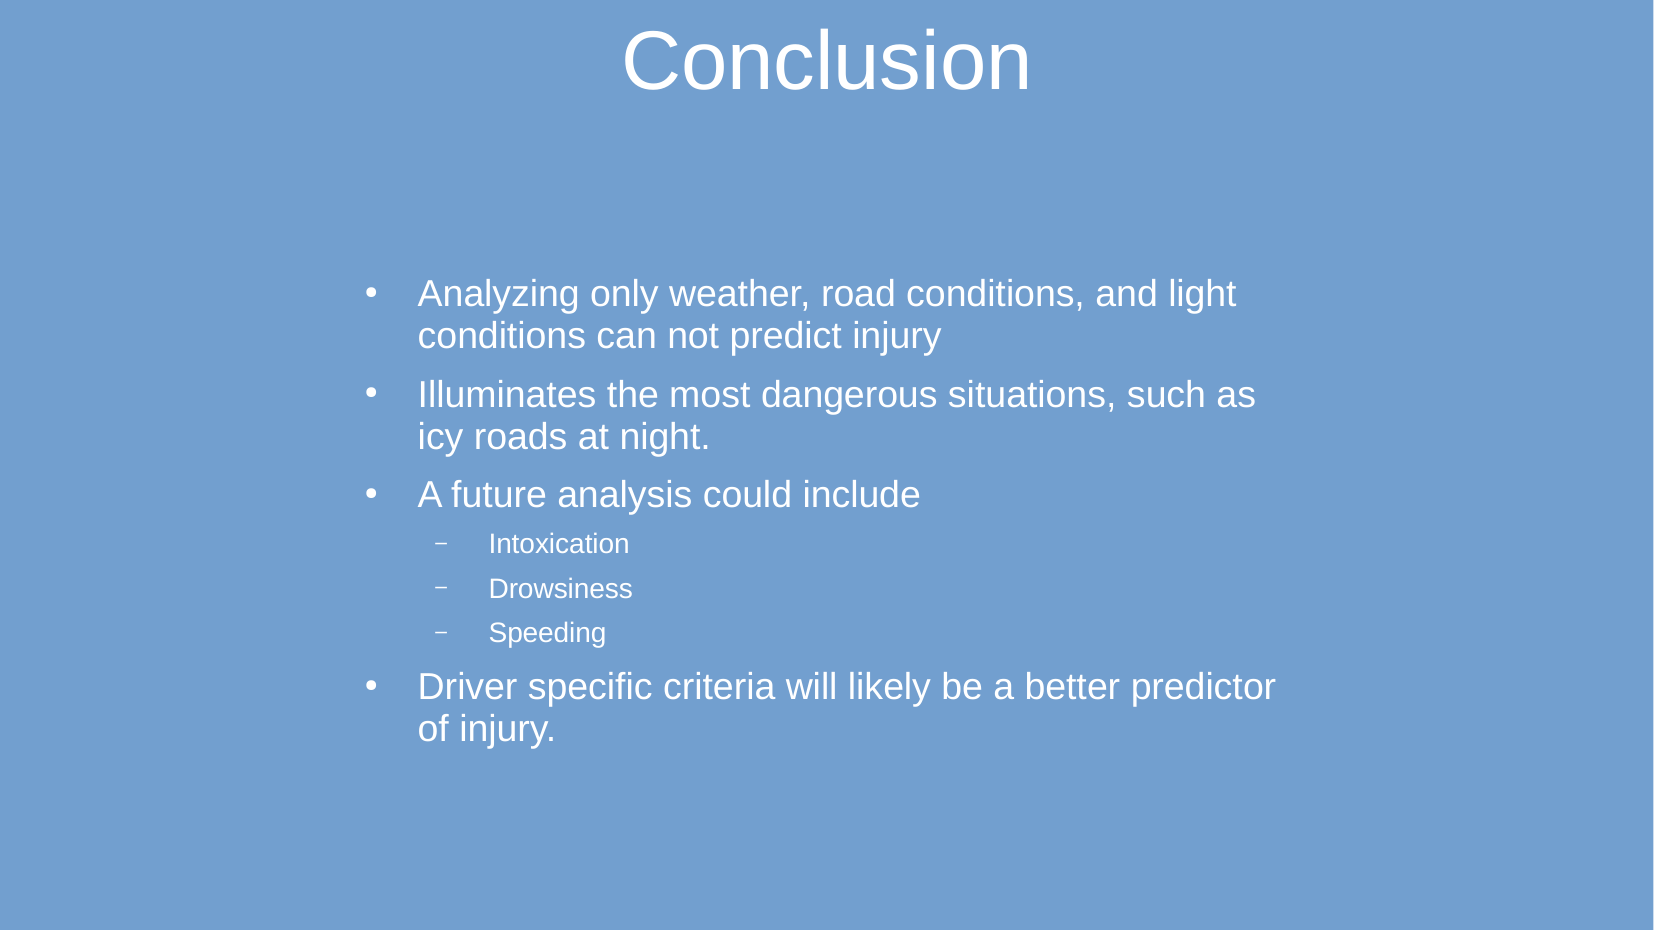

# Conclusion
Analyzing only weather, road conditions, and light conditions can not predict injury
Illuminates the most dangerous situations, such as icy roads at night.
A future analysis could include
Intoxication
Drowsiness
Speeding
Driver specific criteria will likely be a better predictor of injury.